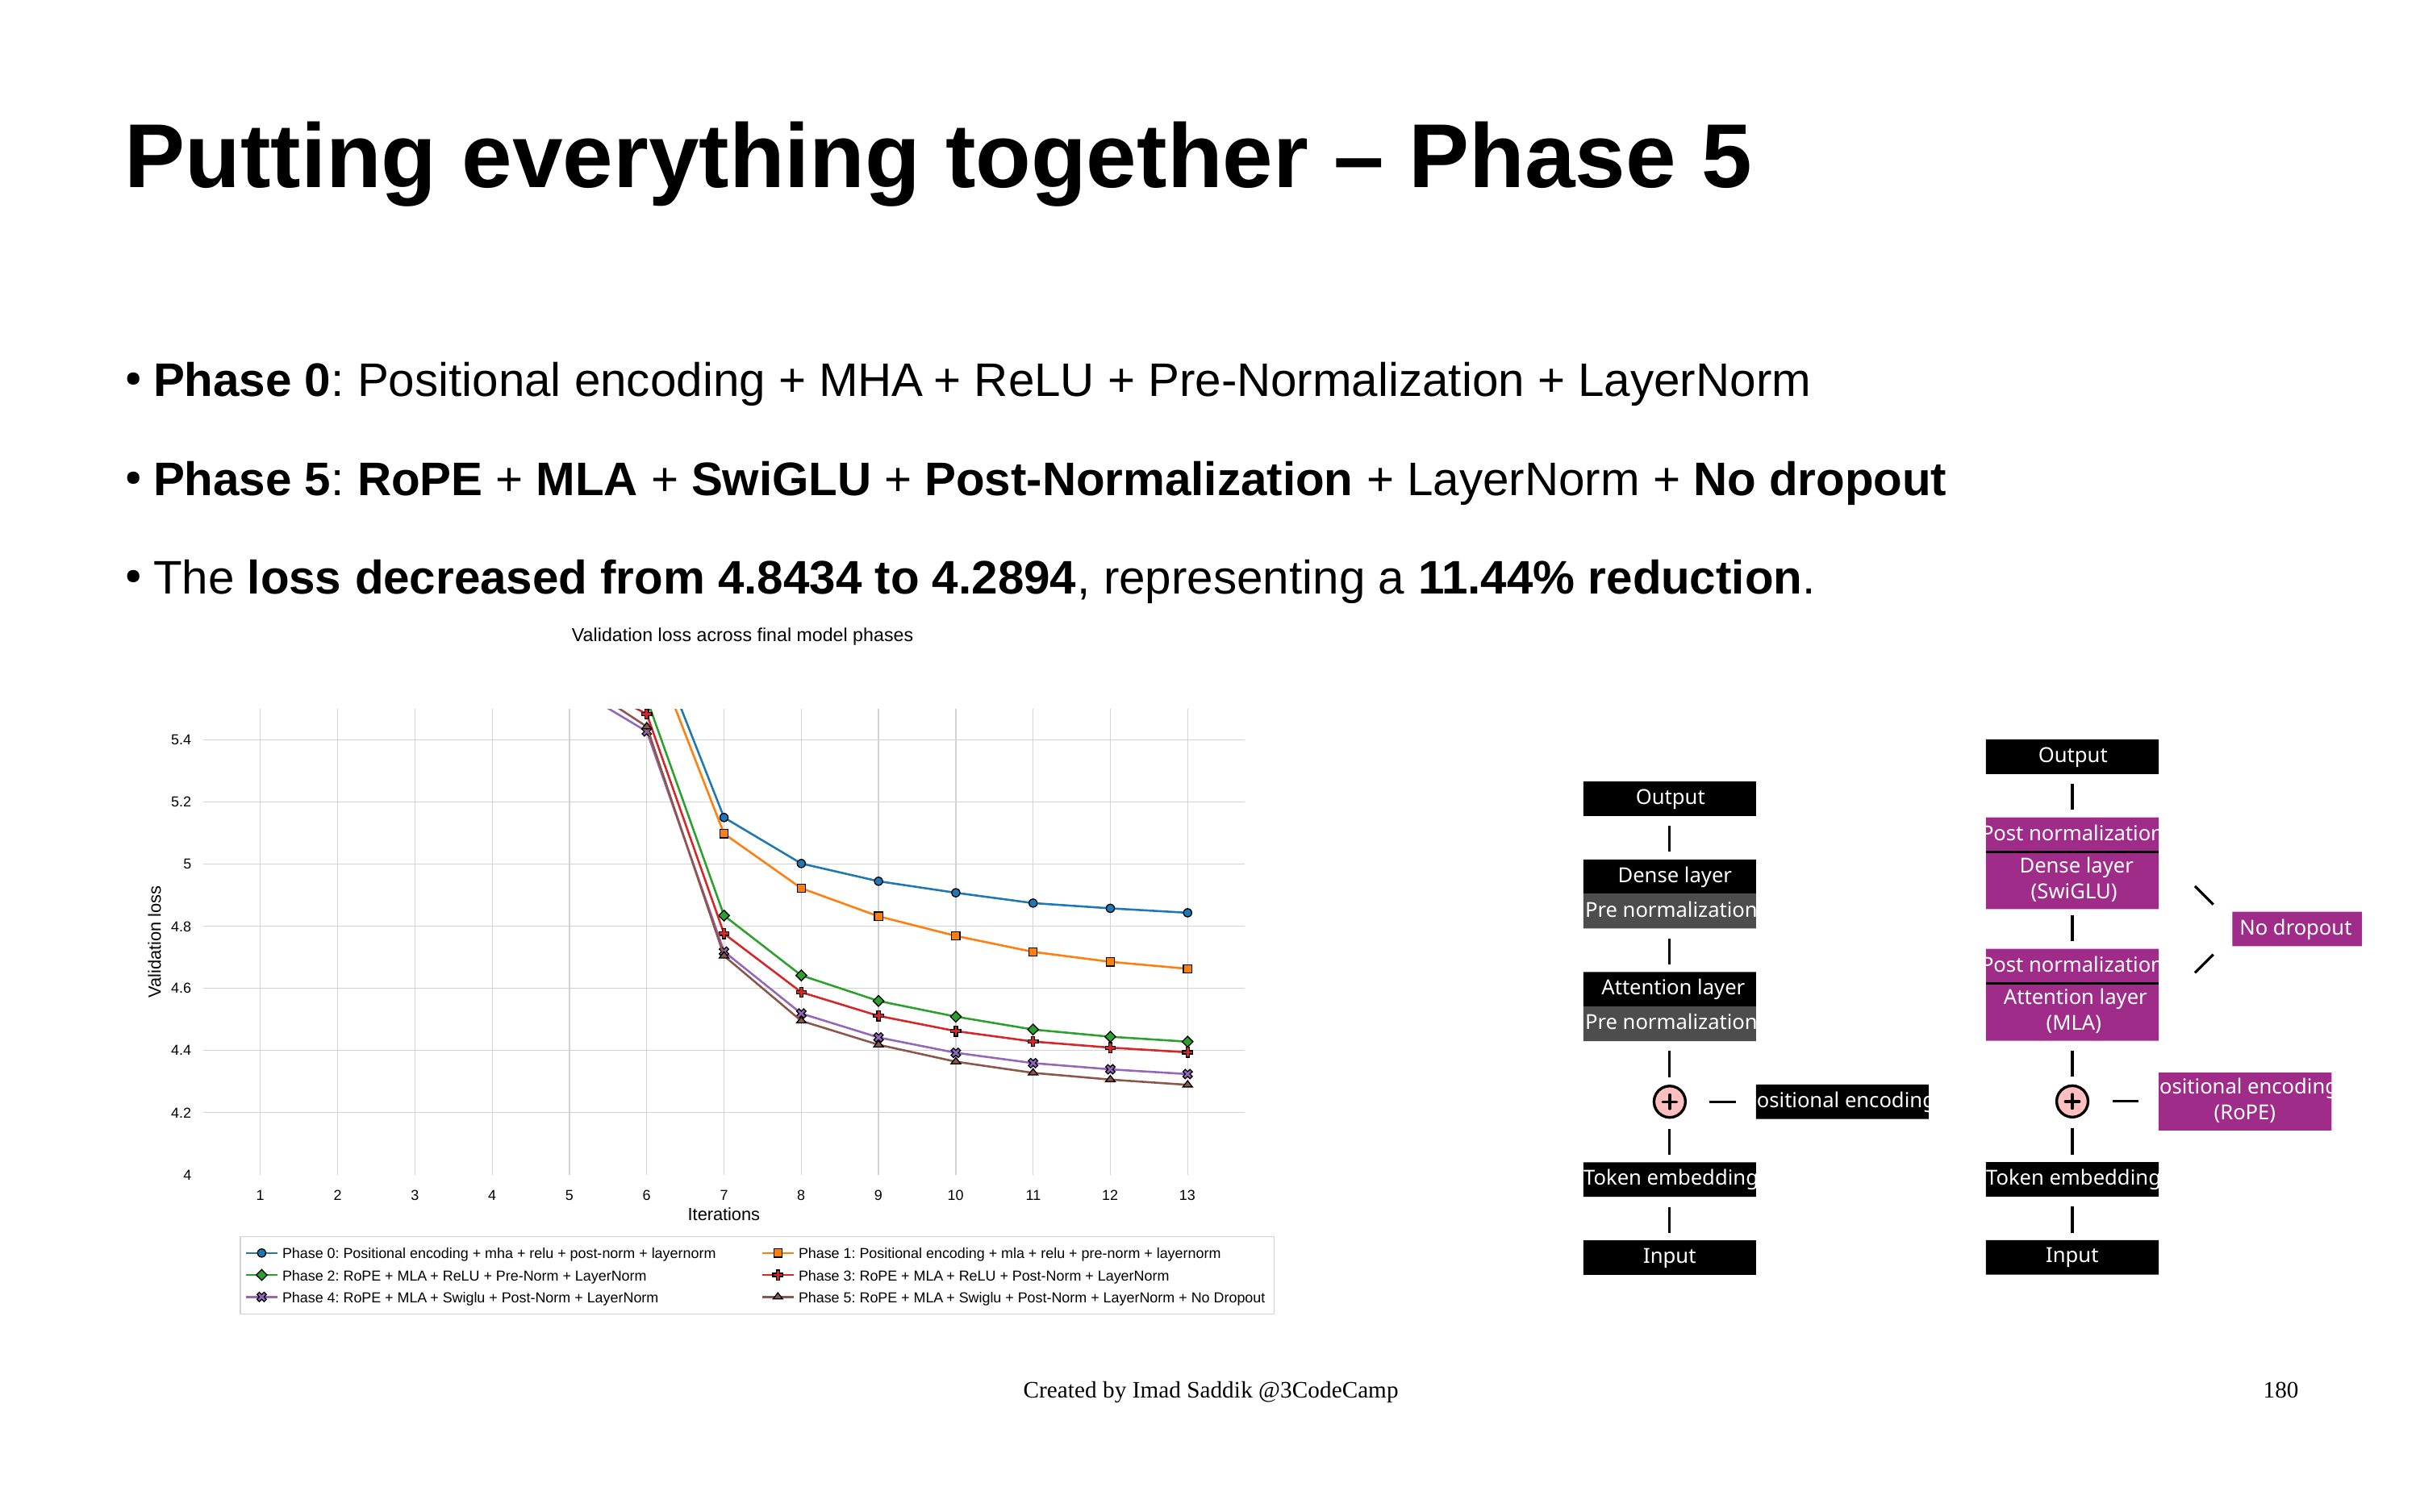

Putting everything together – Phase 5
Phase 0: Positional encoding + MHA + ReLU + Pre-Normalization + LayerNorm
Phase 5: RoPE + MLA + SwiGLU + Post-Normalization + LayerNorm + No dropout
The loss decreased from 4.8434 to 4.2894, representing a 11.44% reduction.
Created by Imad Saddik @3CodeCamp
180